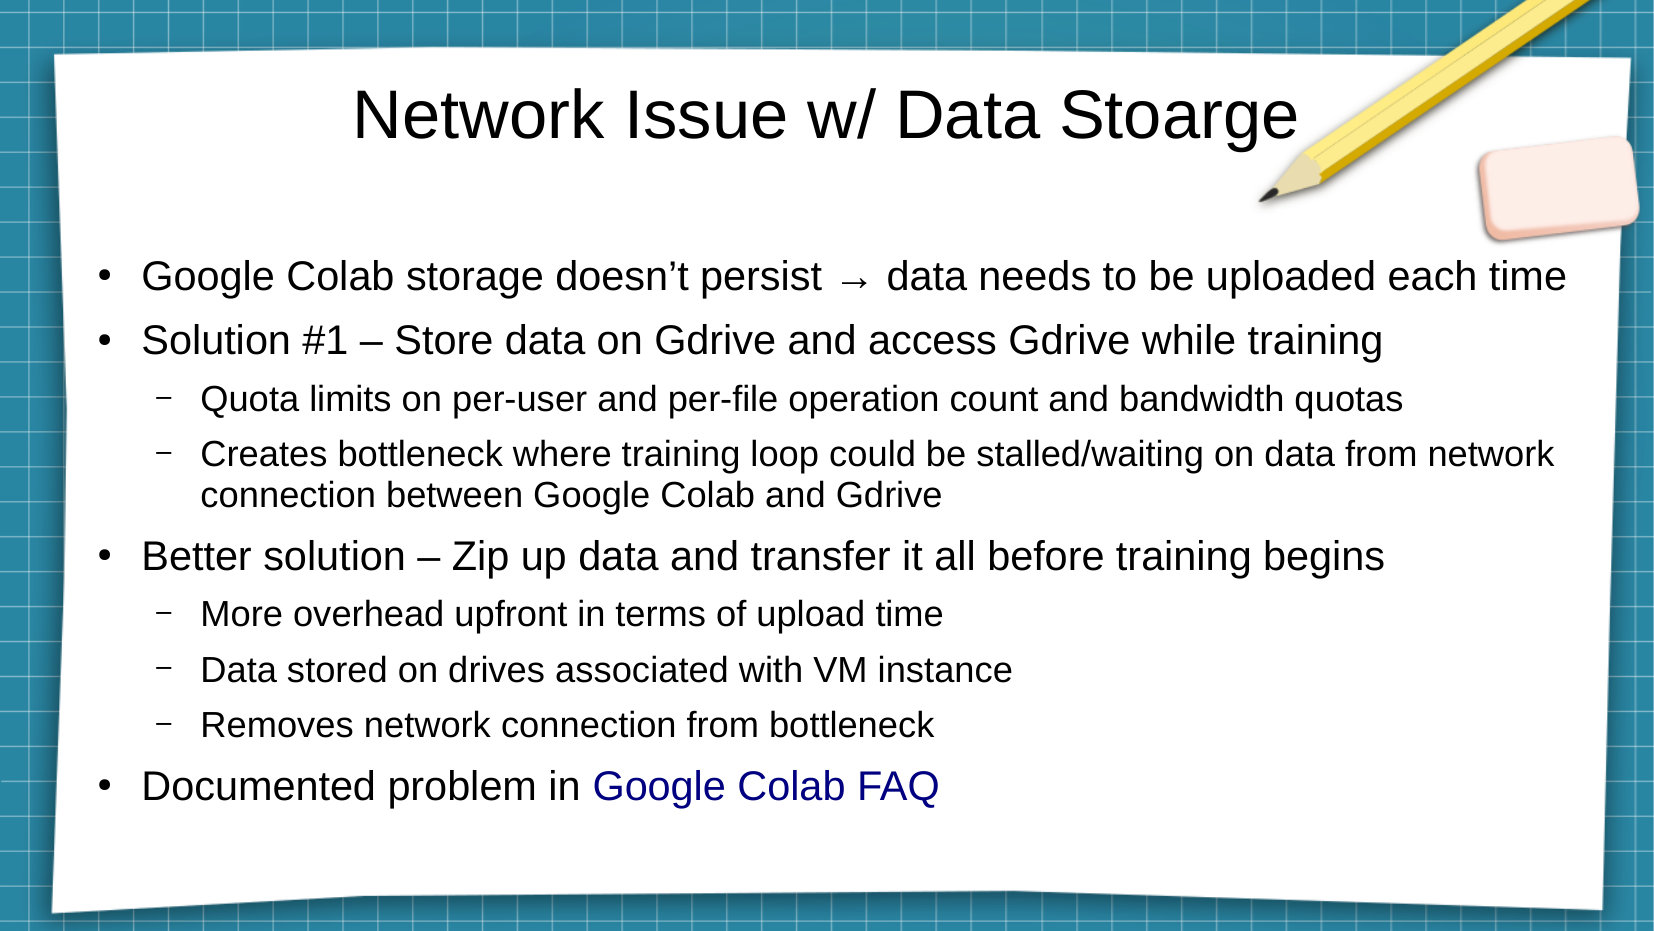

# Network Issue w/ Data Stoarge
Google Colab storage doesn’t persist → data needs to be uploaded each time
Solution #1 – Store data on Gdrive and access Gdrive while training
Quota limits on per-user and per-file operation count and bandwidth quotas
Creates bottleneck where training loop could be stalled/waiting on data from network connection between Google Colab and Gdrive
Better solution – Zip up data and transfer it all before training begins
More overhead upfront in terms of upload time
Data stored on drives associated with VM instance
Removes network connection from bottleneck
Documented problem in Google Colab FAQ